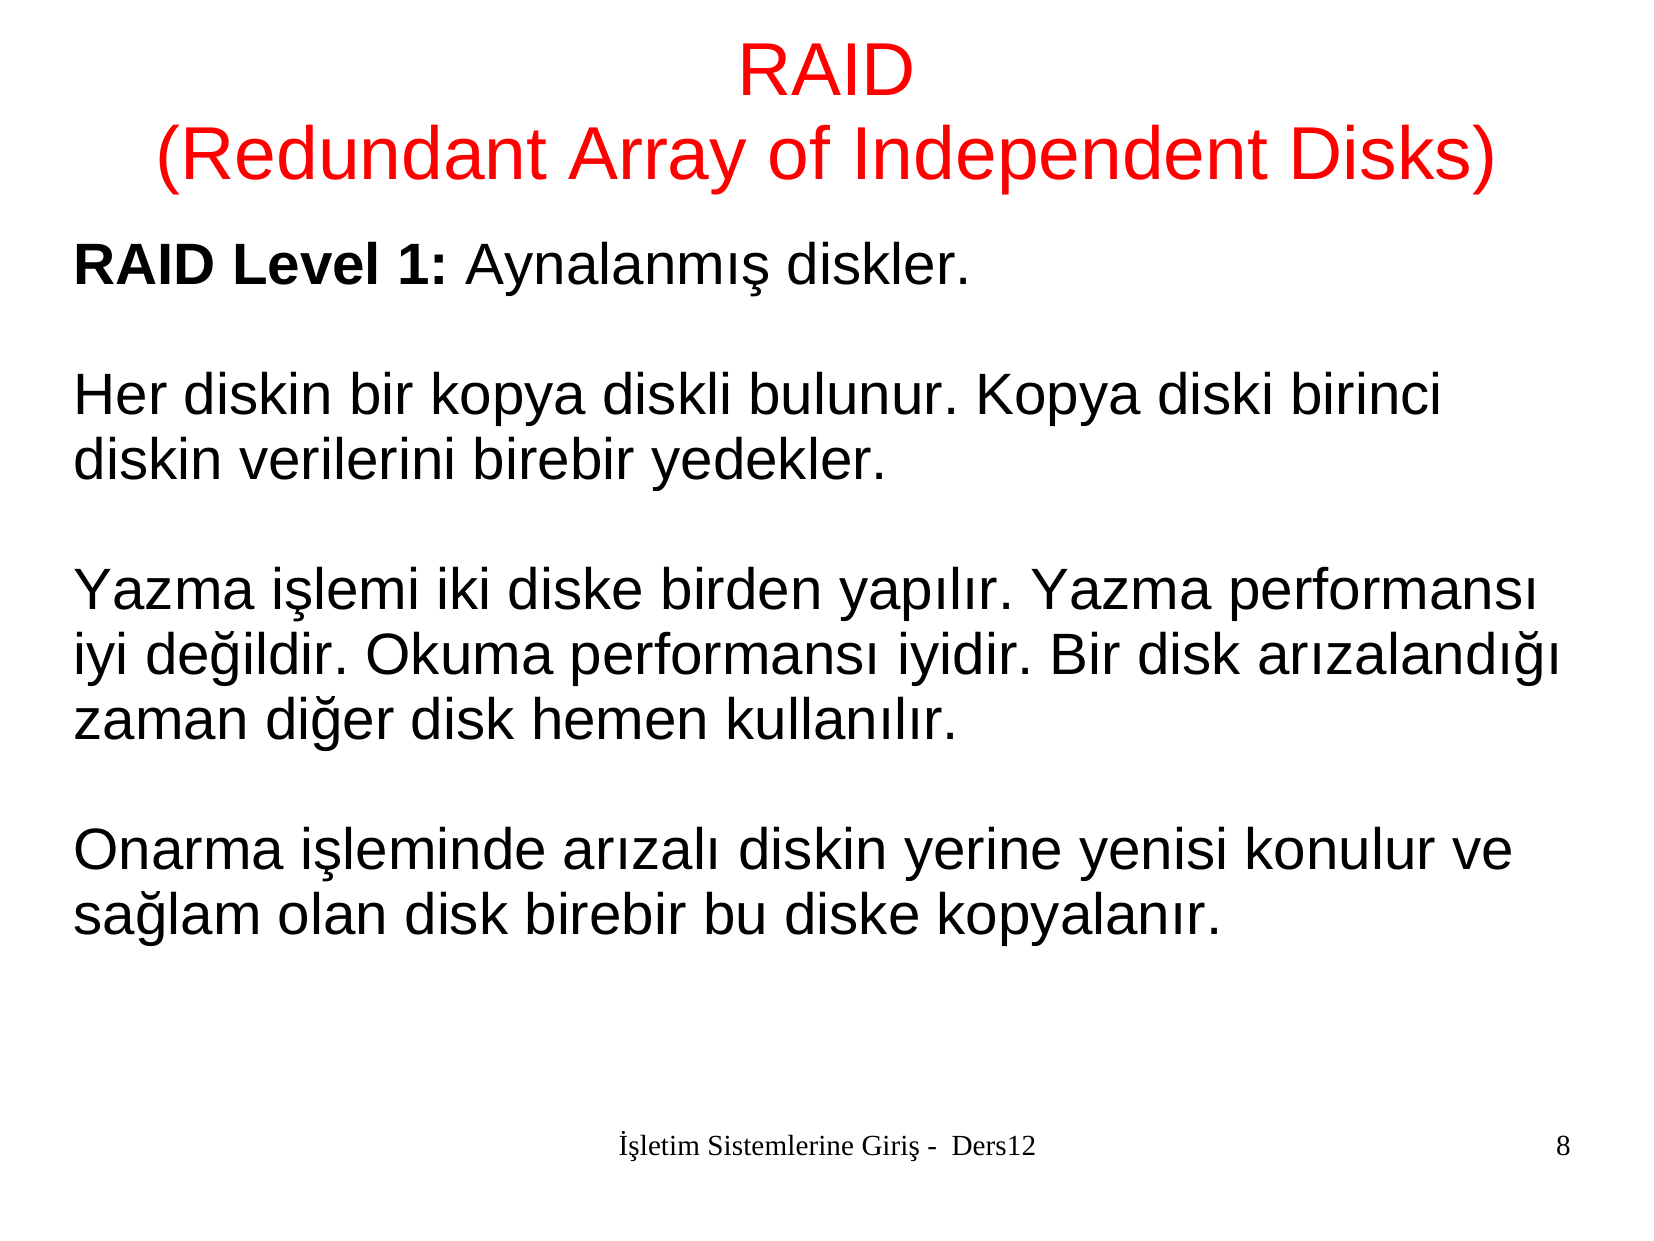

# RAID (Redundant Array of Independent Disks)
RAID Level 1: Aynalanmış diskler.
Her diskin bir kopya diskli bulunur. Kopya diski birinci diskin verilerini birebir yedekler.
Yazma işlemi iki diske birden yapılır. Yazma performansı iyi değildir. Okuma performansı iyidir. Bir disk arızalandığı zaman diğer disk hemen kullanılır.
Onarma işleminde arızalı diskin yerine yenisi konulur ve sağlam olan disk birebir bu diske kopyalanır.
İşletim Sistemlerine Giriş - Ders12
8